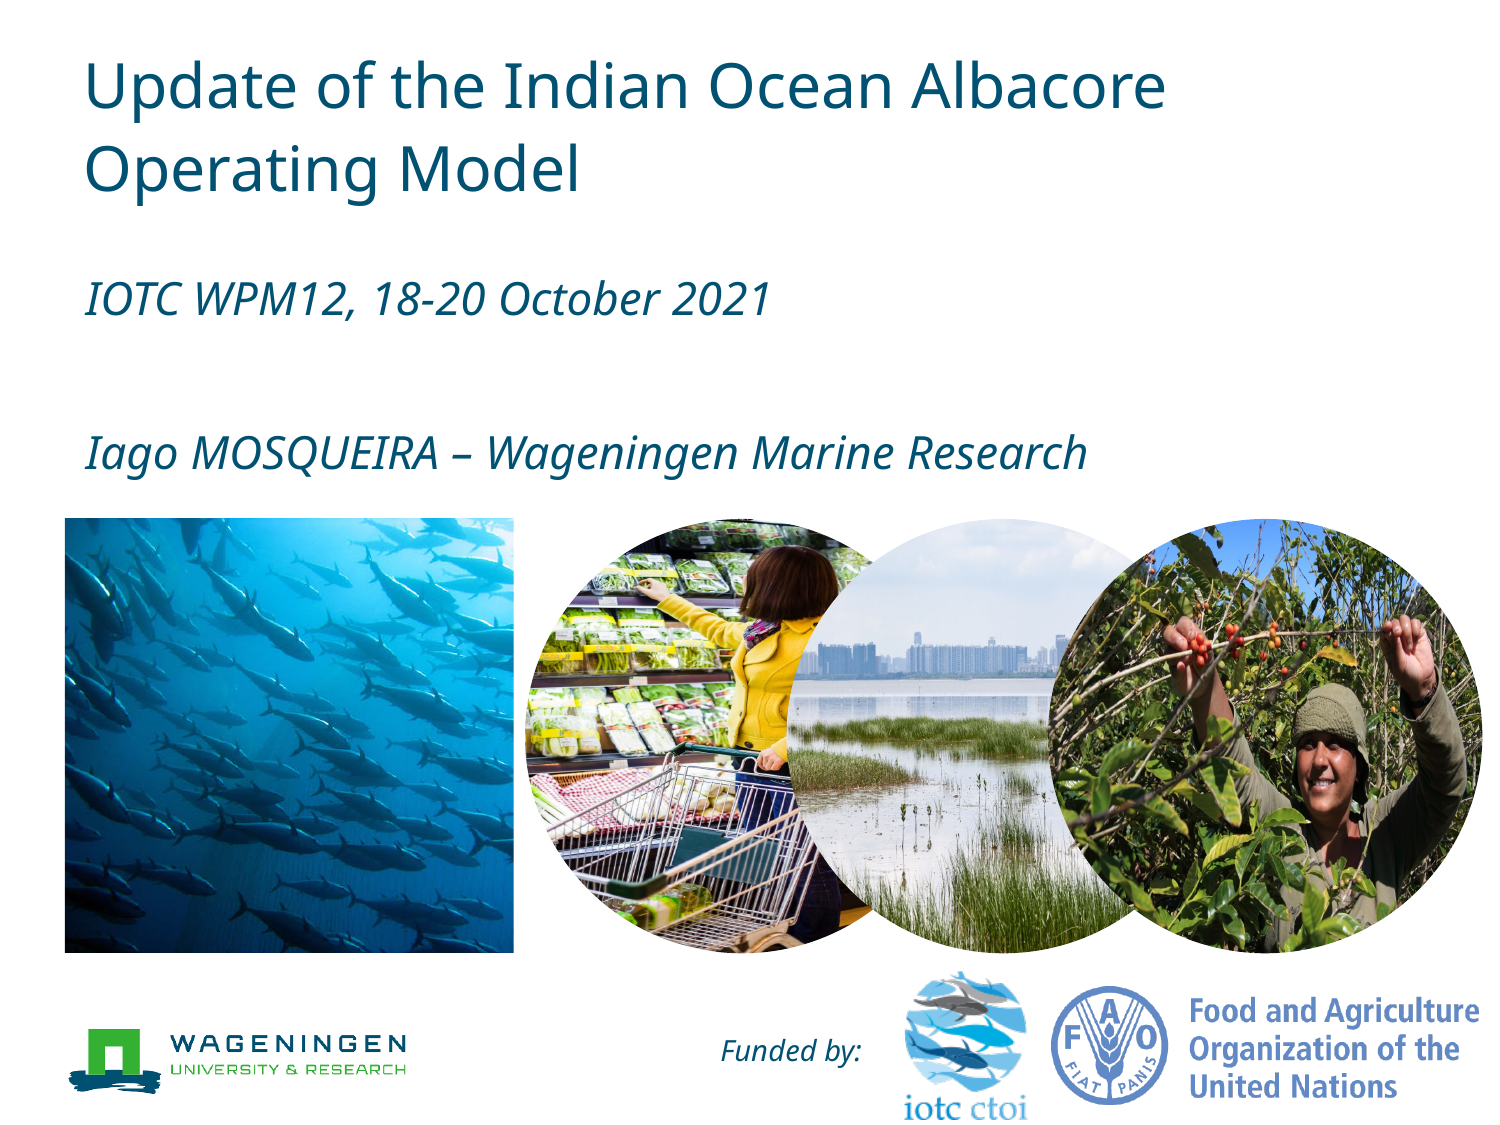

# Update of the Indian Ocean Albacore Operating Model
IOTC WPM12, 18-20 October 2021
Iago MOSQUEIRA – Wageningen Marine Research
Funded by: